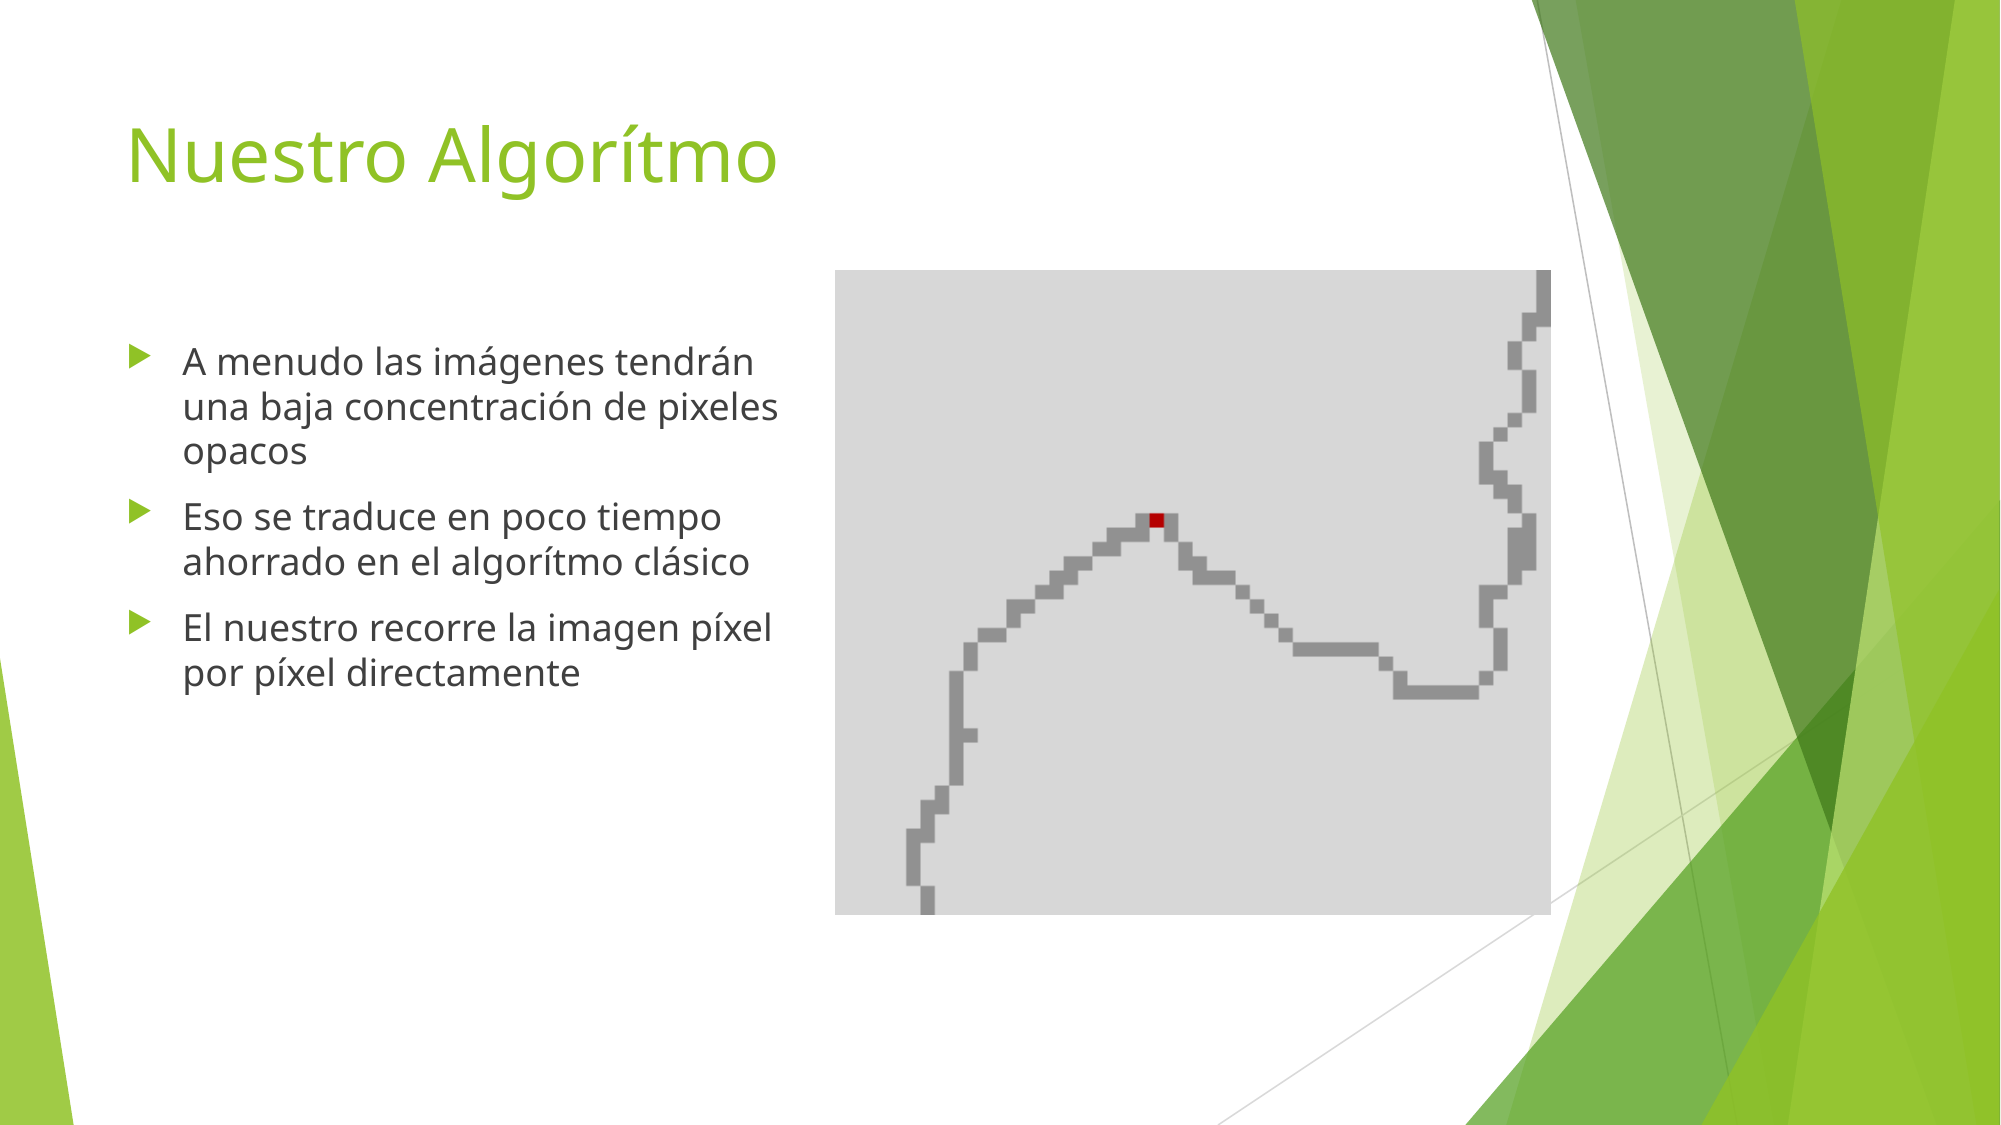

# Nuestro Algorítmo
A menudo las imágenes tendrán una baja concentración de pixeles opacos
Eso se traduce en poco tiempo ahorrado en el algorítmo clásico
El nuestro recorre la imagen píxel por píxel directamente